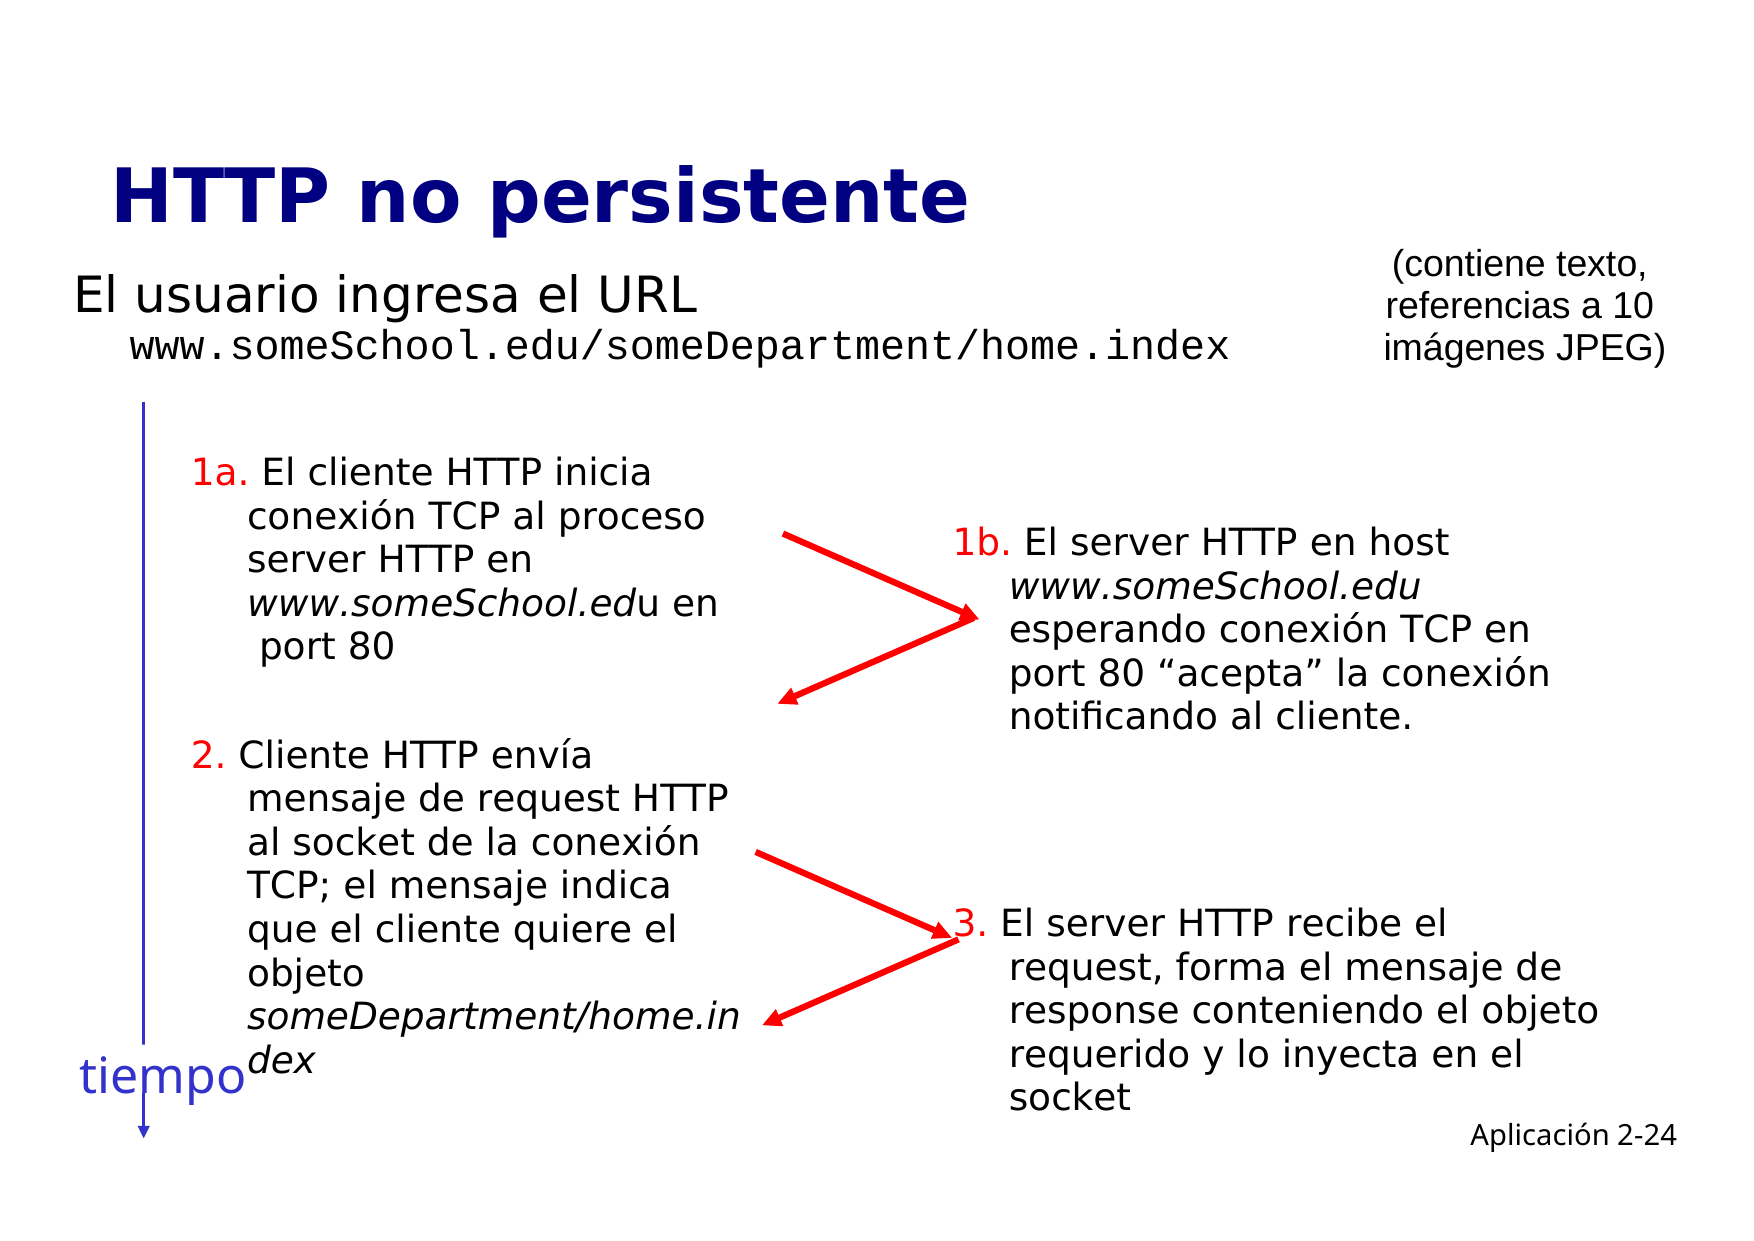

# HTTP no persistente
(contiene texto,
referencias a 10
imágenes JPEG)
El usuario ingresa el URL www.someSchool.edu/someDepartment/home.index
1a. El cliente HTTP inicia conexión TCP al proceso server HTTP en www.someSchool.edu en
 port 80
2. Cliente HTTP envía mensaje de request HTTP al socket de la conexión TCP; el mensaje indica que el cliente quiere el objeto someDepartment/home.index
1b. El server HTTP en host www.someSchool.edu esperando conexión TCP en port 80 “acepta” la conexión notificando al cliente.
3. El server HTTP recibe el request, forma el mensaje de response conteniendo el objeto requerido y lo inyecta en el socket
tiempo